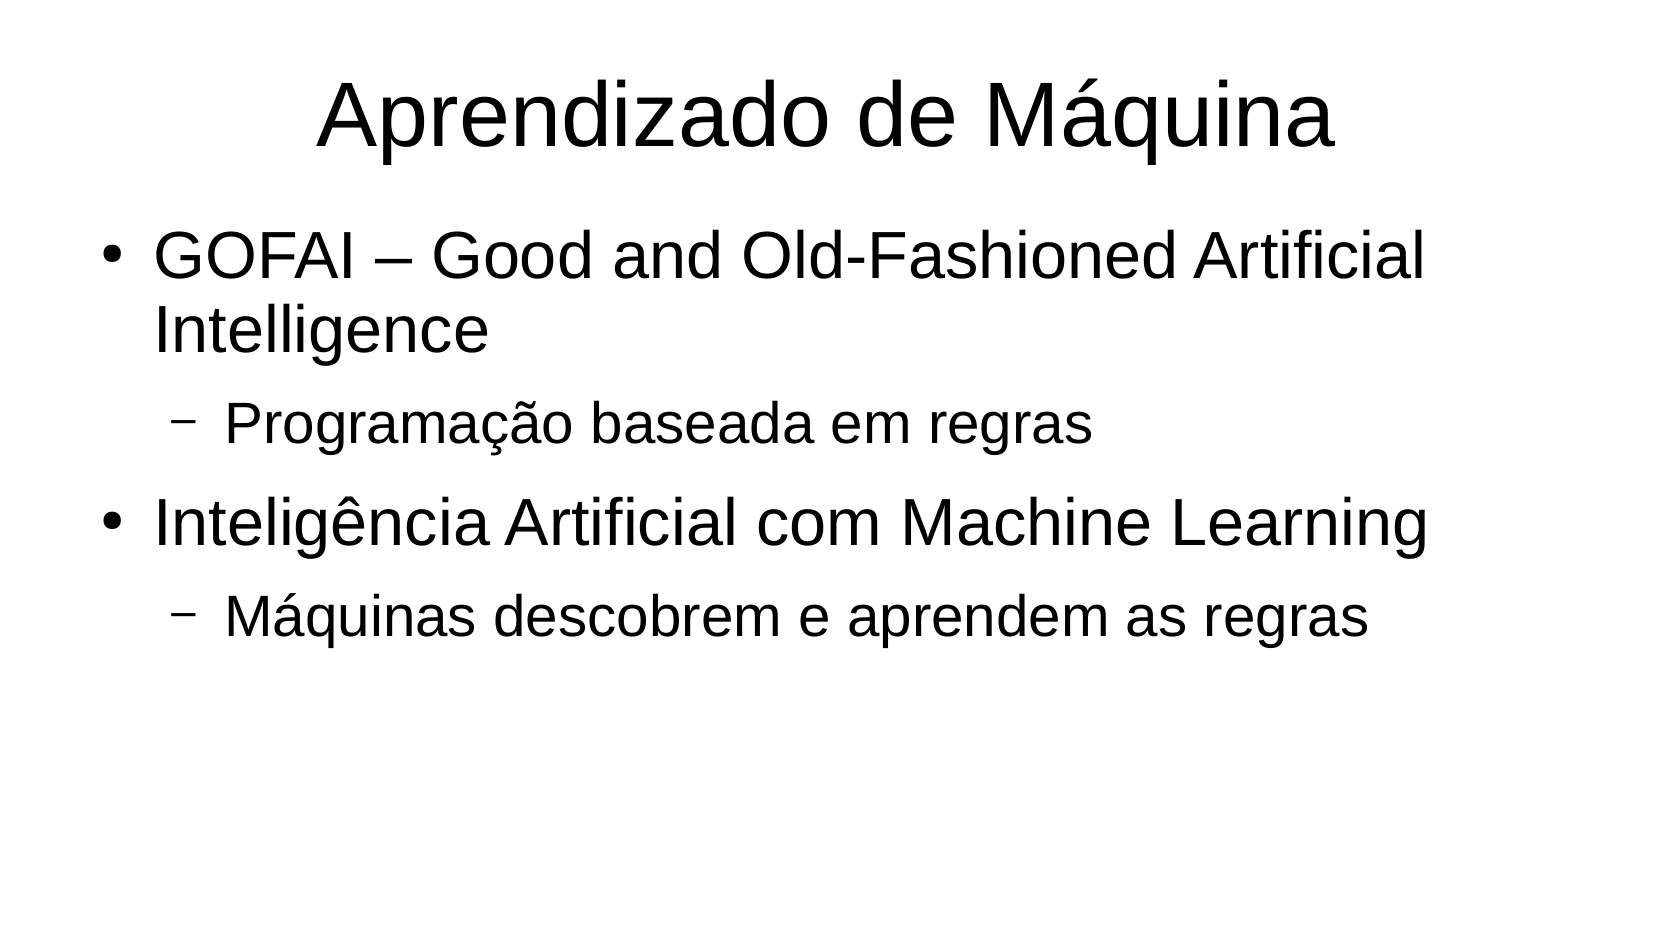

# Aprendizado de Máquina
GOFAI – Good and Old-Fashioned Artificial Intelligence
Programação baseada em regras
Inteligência Artificial com Machine Learning
Máquinas descobrem e aprendem as regras